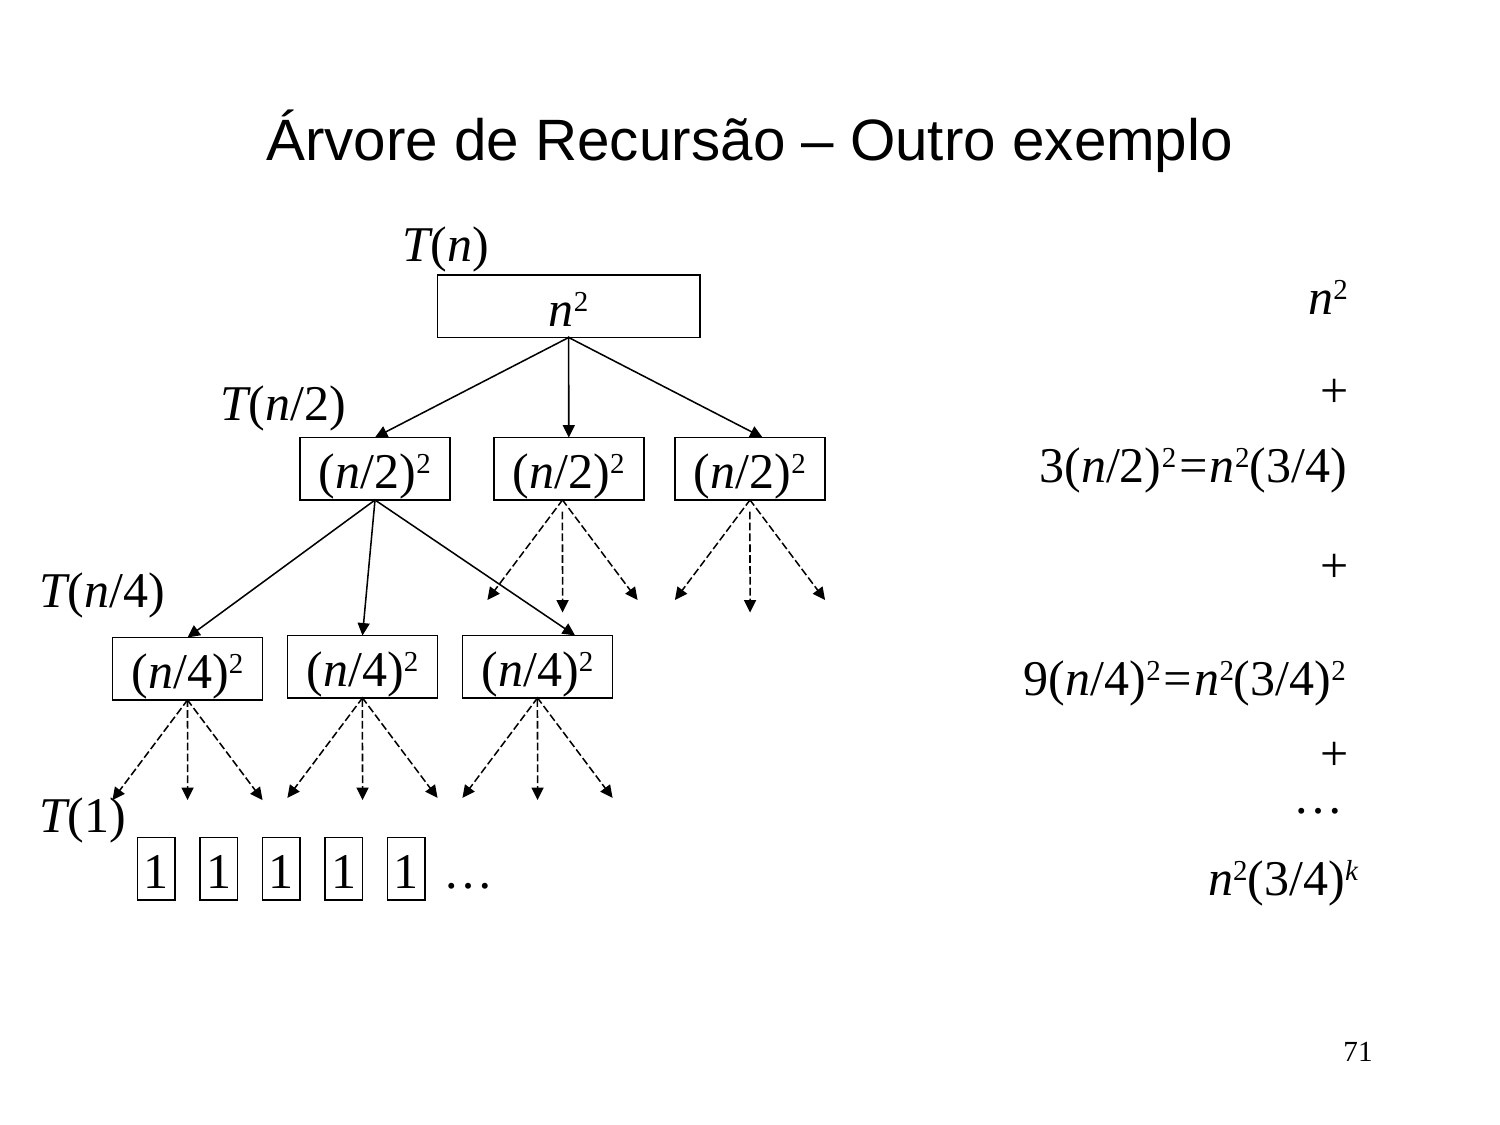

# Árvore de Recursão – Outro exemplo
T(n)
n2
n2
+
T(n/2)
3(n/2)2=n2(3/4)
(n/2)2
(n/2)2
(n/2)2
+
T(n/4)
(n/4)2
(n/4)2
(n/4)2
9(n/4)2=n2(3/4)2
+
…
T(1)
1
1
1
1
1
…
n2(3/4)k
71